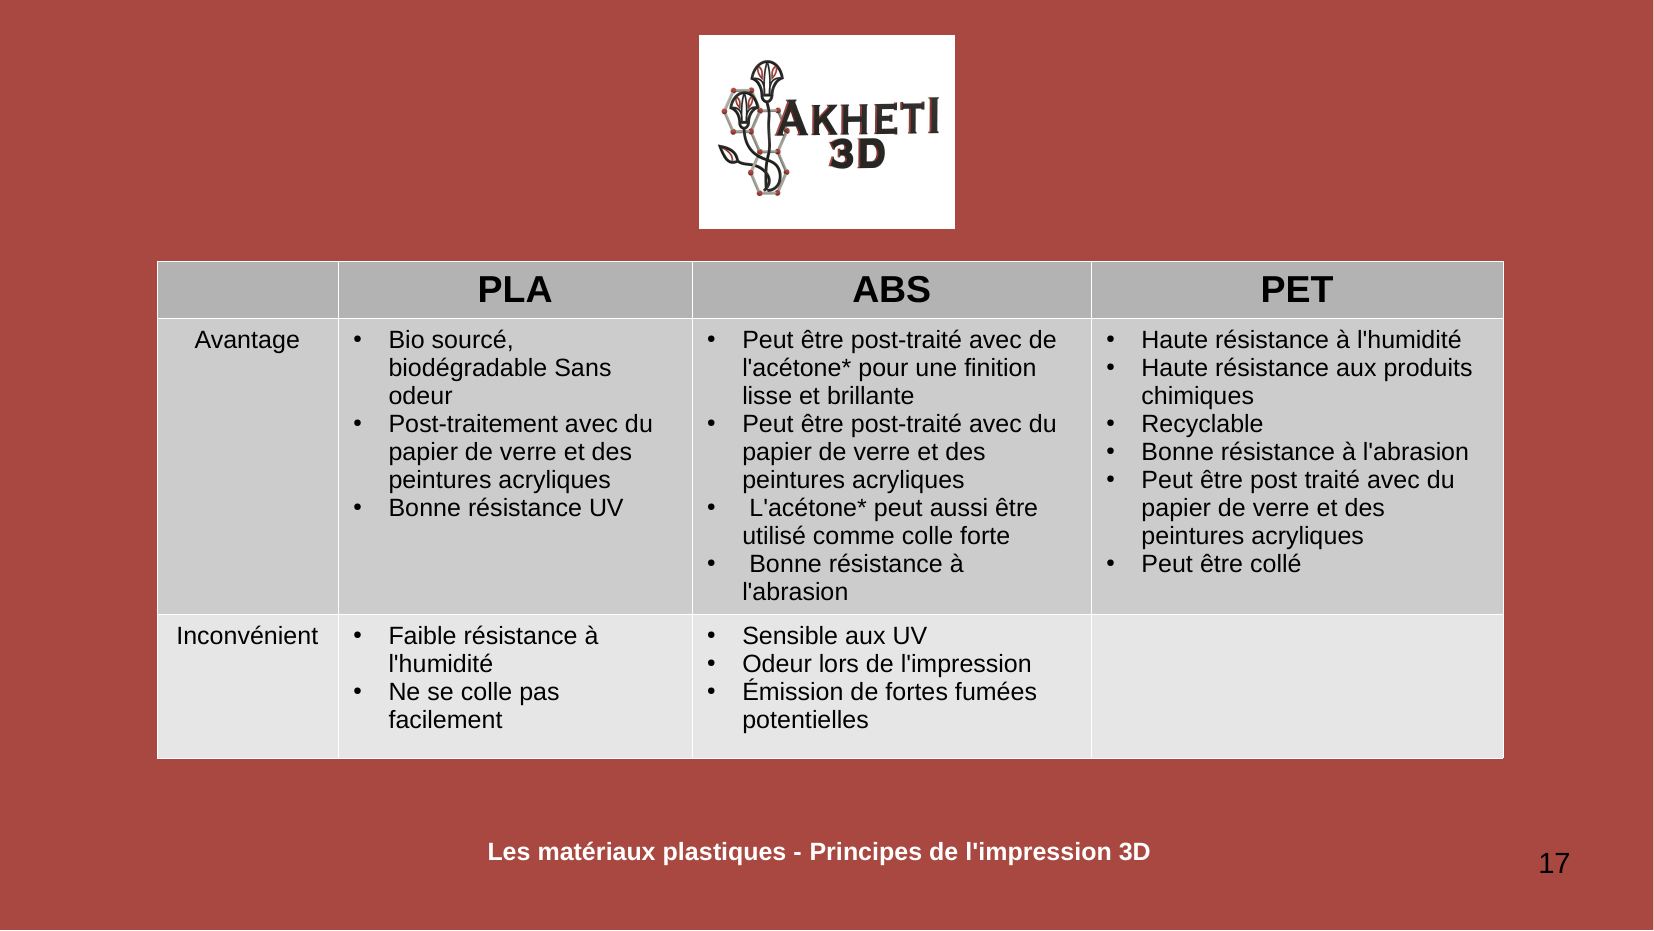

| | PLA | ABS | PET |
| --- | --- | --- | --- |
| Avantage | Bio sourcé, biodégradable Sans odeur Post-traitement avec du papier de verre et des peintures acryliques Bonne résistance UV | Peut être post-traité avec de l'acétone\* pour une finition lisse et brillante Peut être post-traité avec du papier de verre et des peintures acryliques L'acétone\* peut aussi être utilisé comme colle forte Bonne résistance à l'abrasion | Haute résistance à l'humidité Haute résistance aux produits chimiques Recyclable Bonne résistance à l'abrasion Peut être post traité avec du papier de verre et des peintures acryliques Peut être collé |
| Inconvénient | Faible résistance à l'humidité Ne se colle pas facilement | Sensible aux UV Odeur lors de l'impression Émission de fortes fumées potentielles | |
Les matériaux plastiques - Principes de l'impression 3D
17